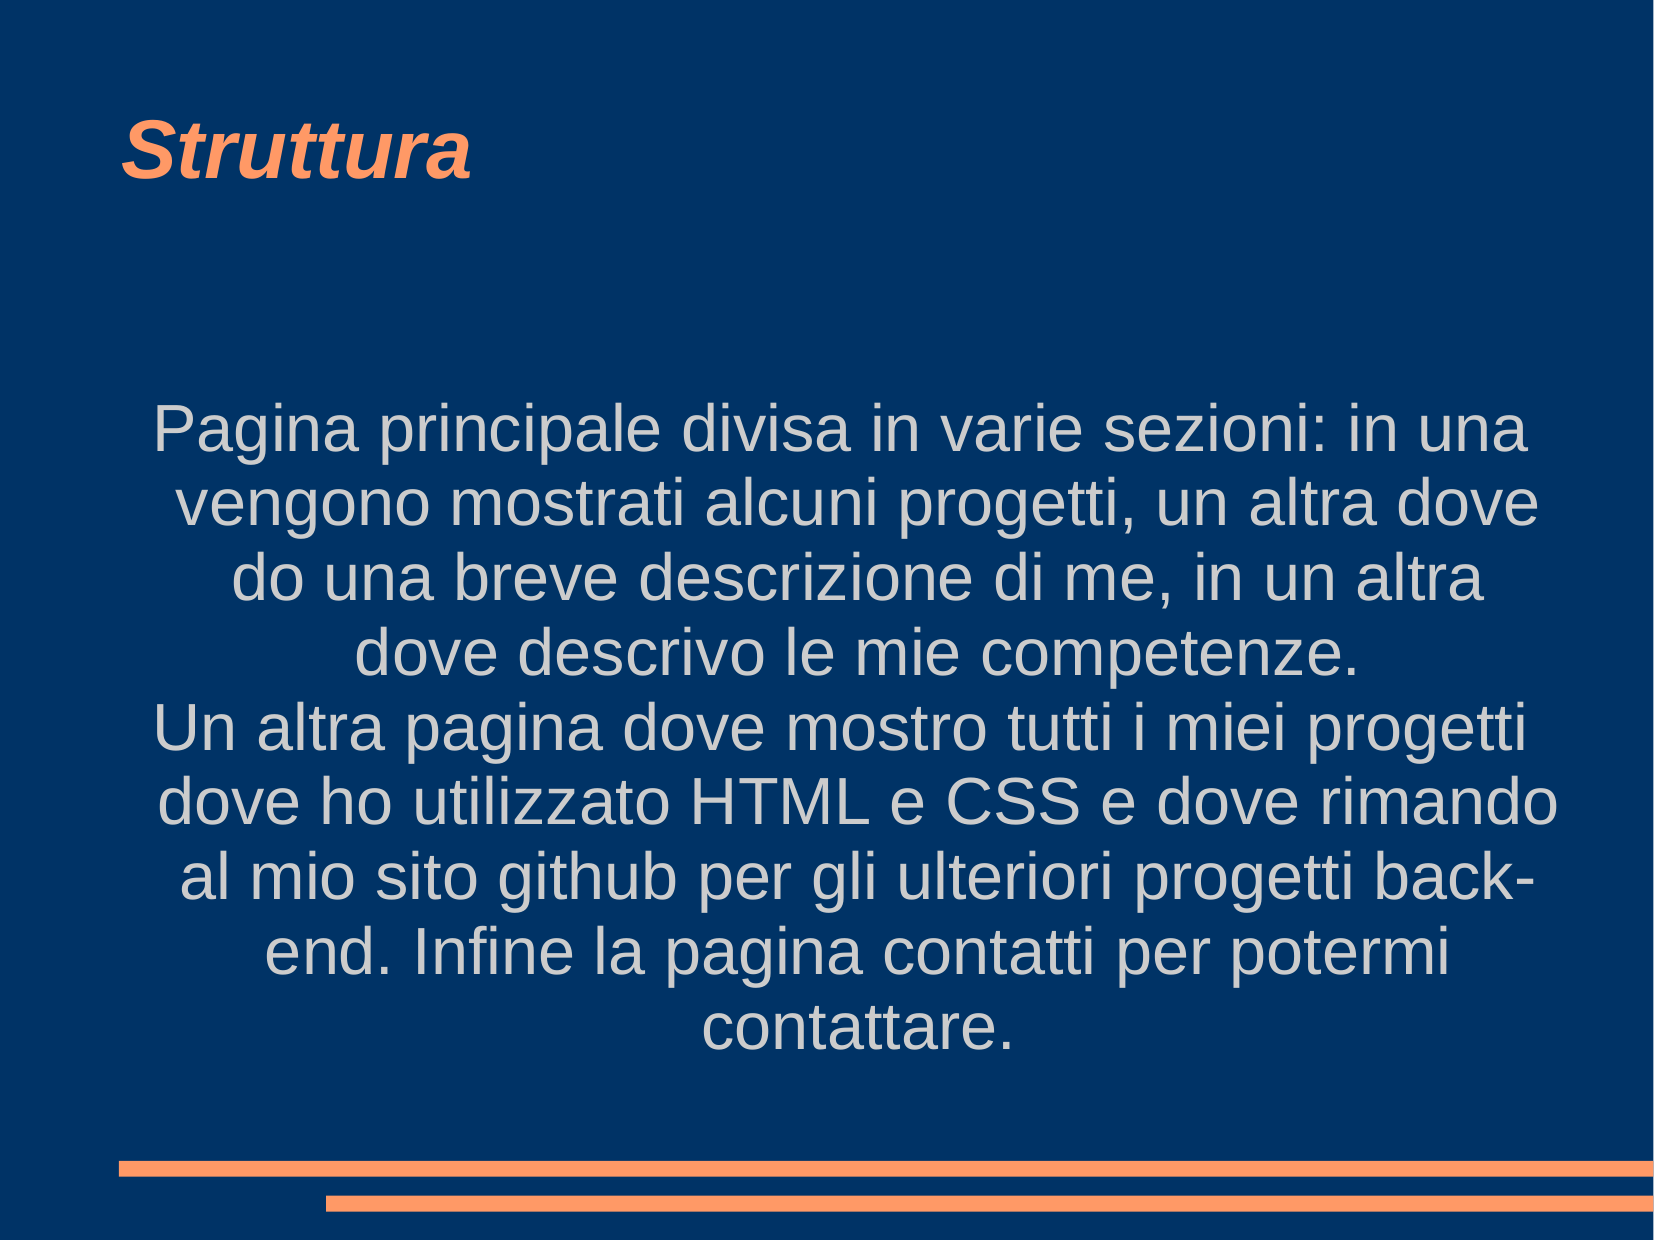

# Struttura
Pagina principale divisa in varie sezioni: in una vengono mostrati alcuni progetti, un altra dove do una breve descrizione di me, in un altra dove descrivo le mie competenze.
Un altra pagina dove mostro tutti i miei progetti dove ho utilizzato HTML e CSS e dove rimando al mio sito github per gli ulteriori progetti back-end. Infine la pagina contatti per potermi contattare.